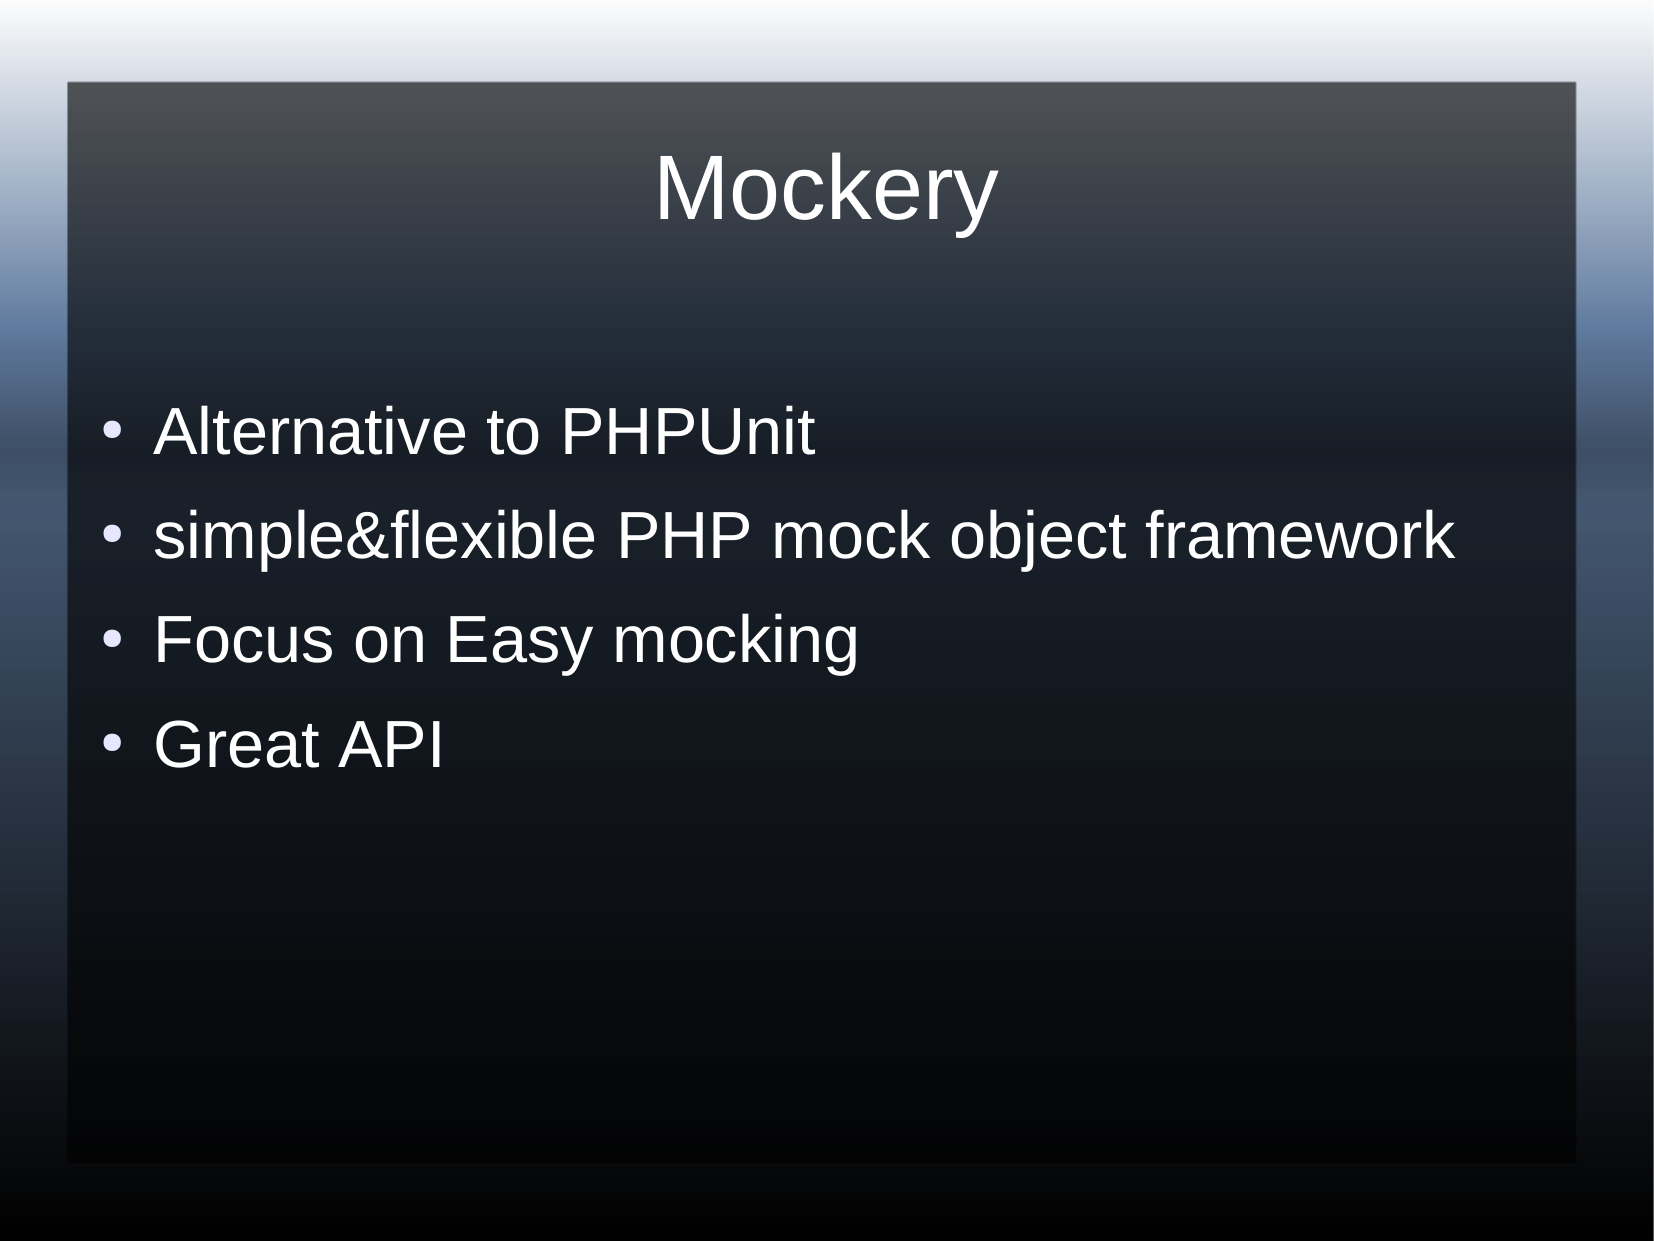

# Mockery
Alternative to PHPUnit
simple&flexible PHP mock object framework
Focus on Easy mocking
Great API